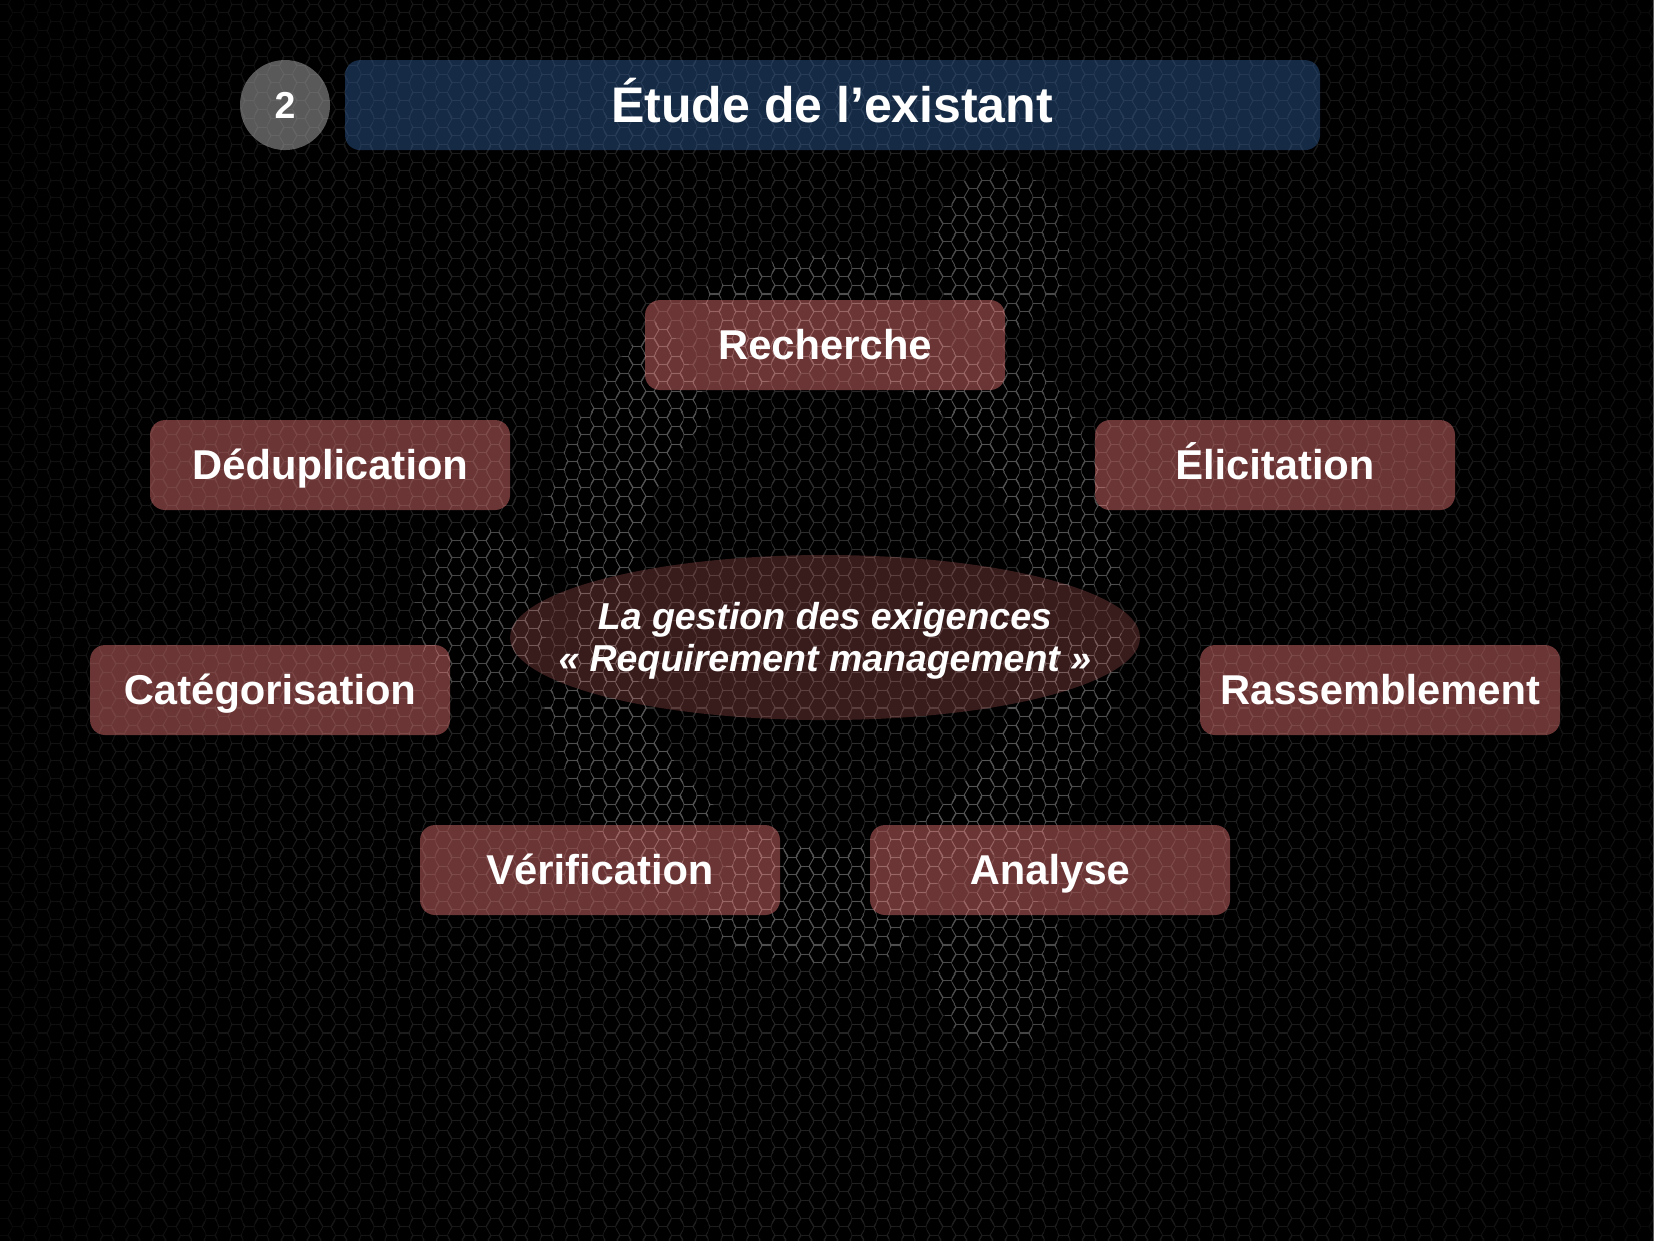

2
Étude de l’existant
Recherche
Déduplication
Élicitation
La gestion des exigences
« Requirement management »
Catégorisation
Rassemblement
Vérification
Analyse